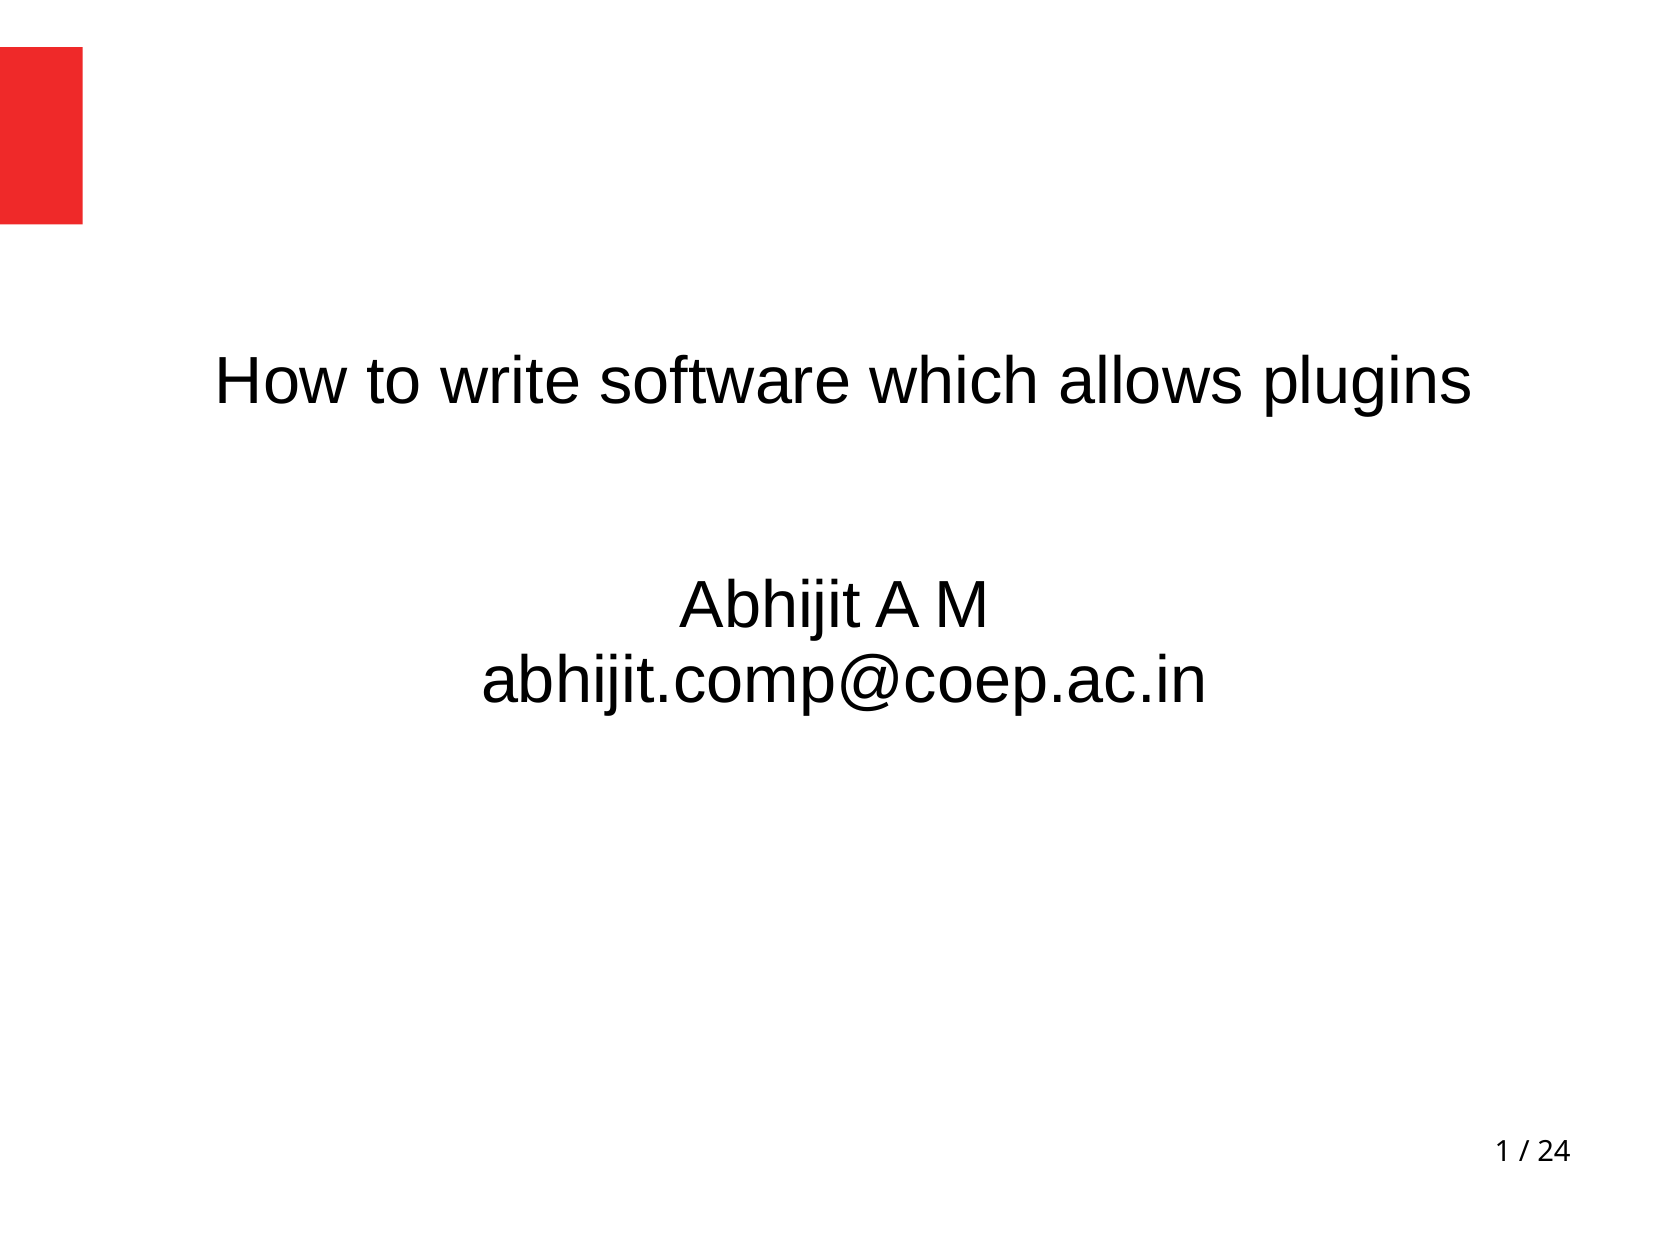

How to write software which allows plugins
Abhijit A M
abhijit.comp@coep.ac.in
1